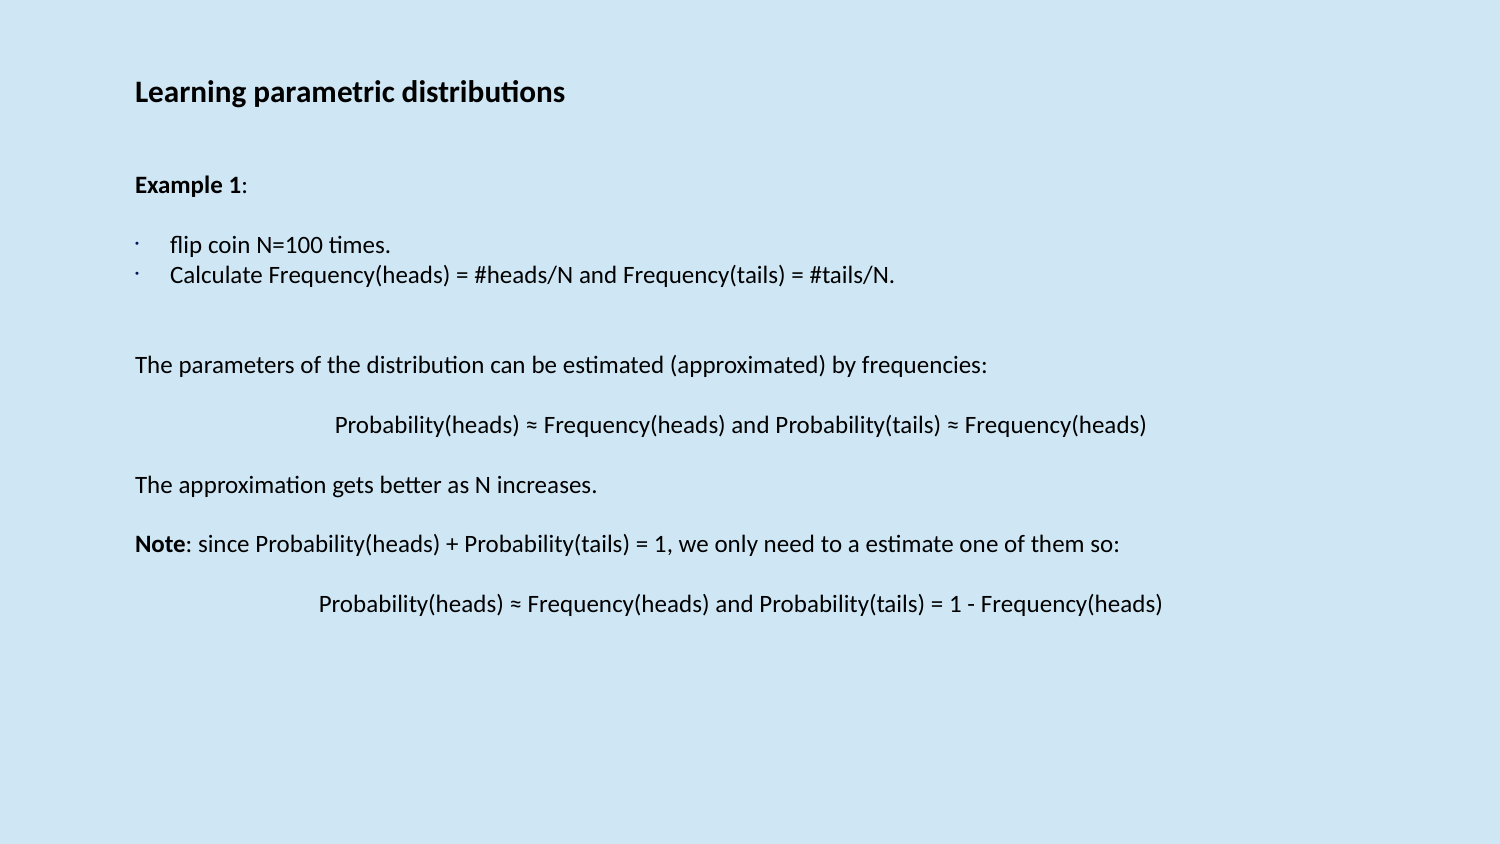

Learning parametric distributions
Example 1:
flip coin N=100 times.
Calculate Frequency(heads) = #heads/N and Frequency(tails) = #tails/N.
The parameters of the distribution can be estimated (approximated) by frequencies:
Probability(heads) ≈ Frequency(heads) and Probability(tails) ≈ Frequency(heads)
The approximation gets better as N increases.
Note: since Probability(heads) + Probability(tails) = 1, we only need to a estimate one of them so:
Probability(heads) ≈ Frequency(heads) and Probability(tails) = 1 - Frequency(heads)